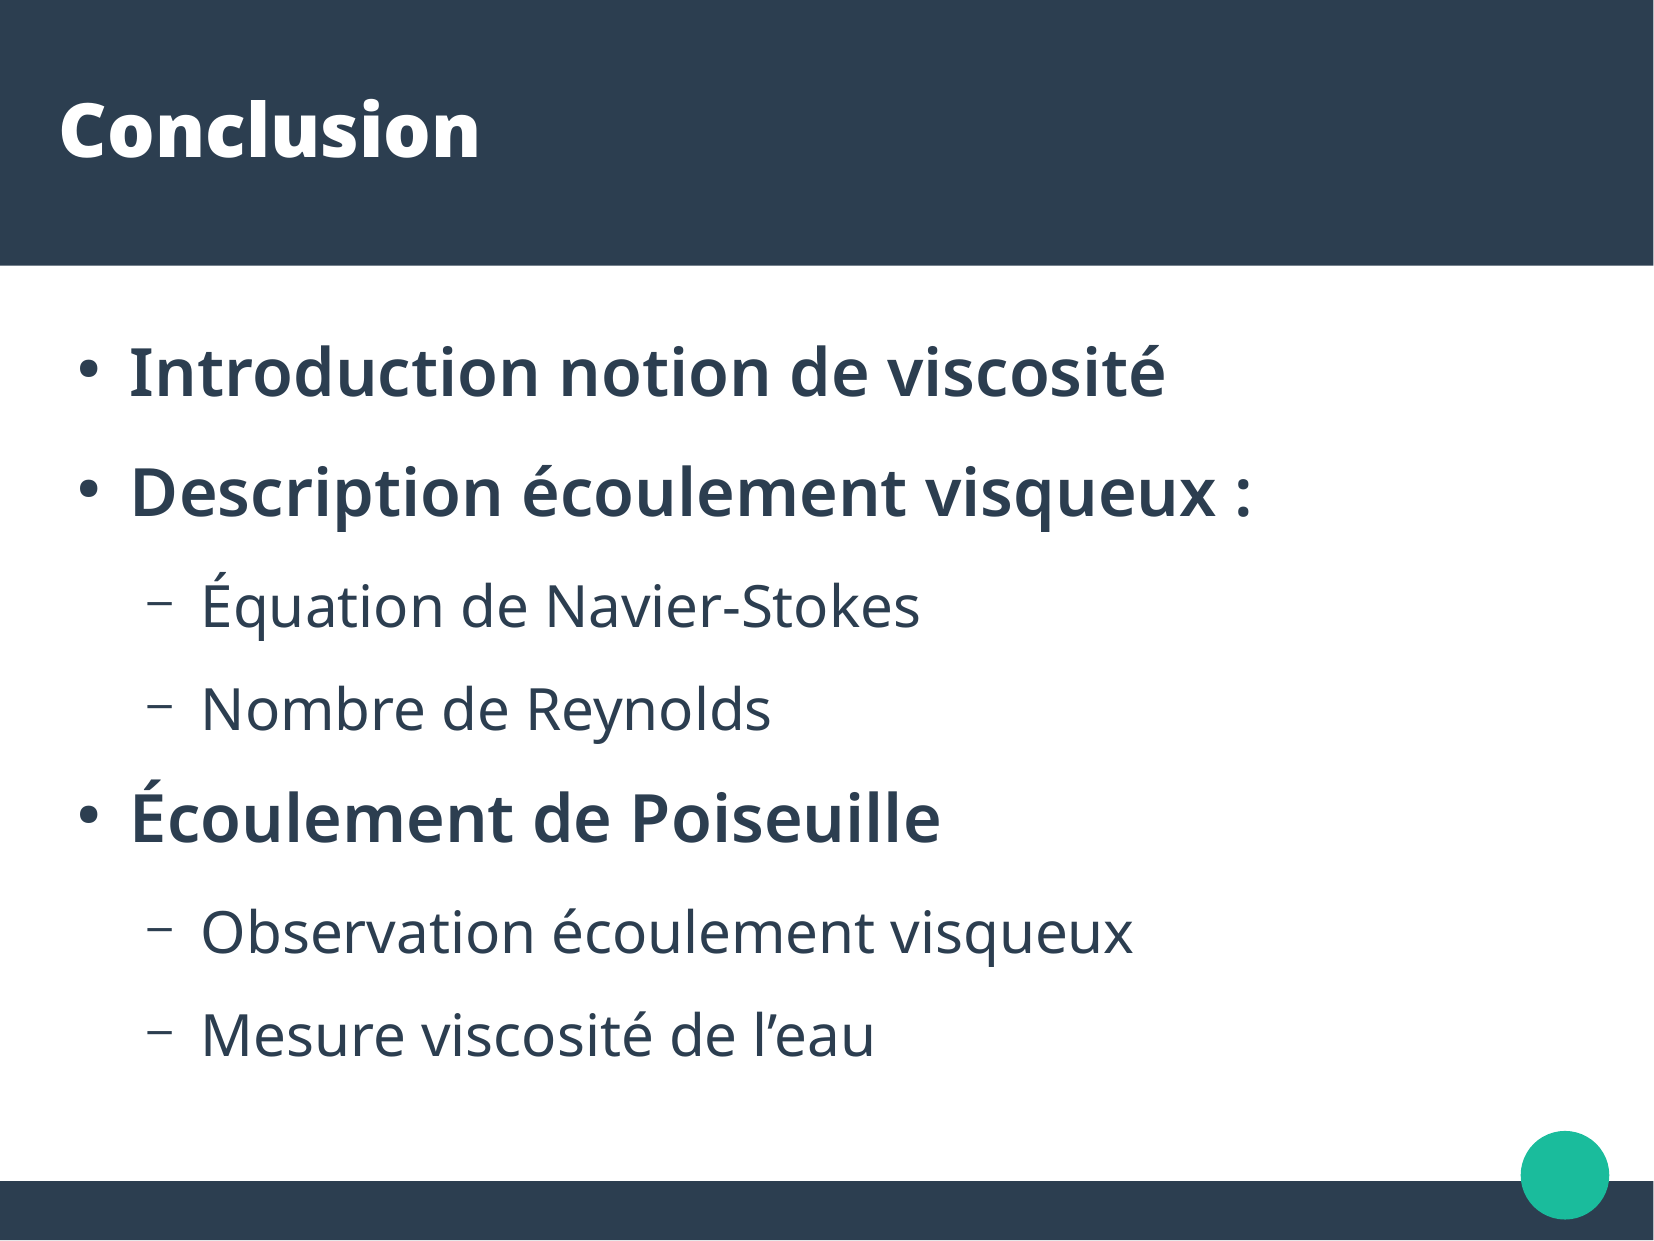

# Conclusion
Introduction notion de viscosité
Description écoulement visqueux :
Équation de Navier-Stokes
Nombre de Reynolds
Écoulement de Poiseuille
Observation écoulement visqueux
Mesure viscosité de l’eau